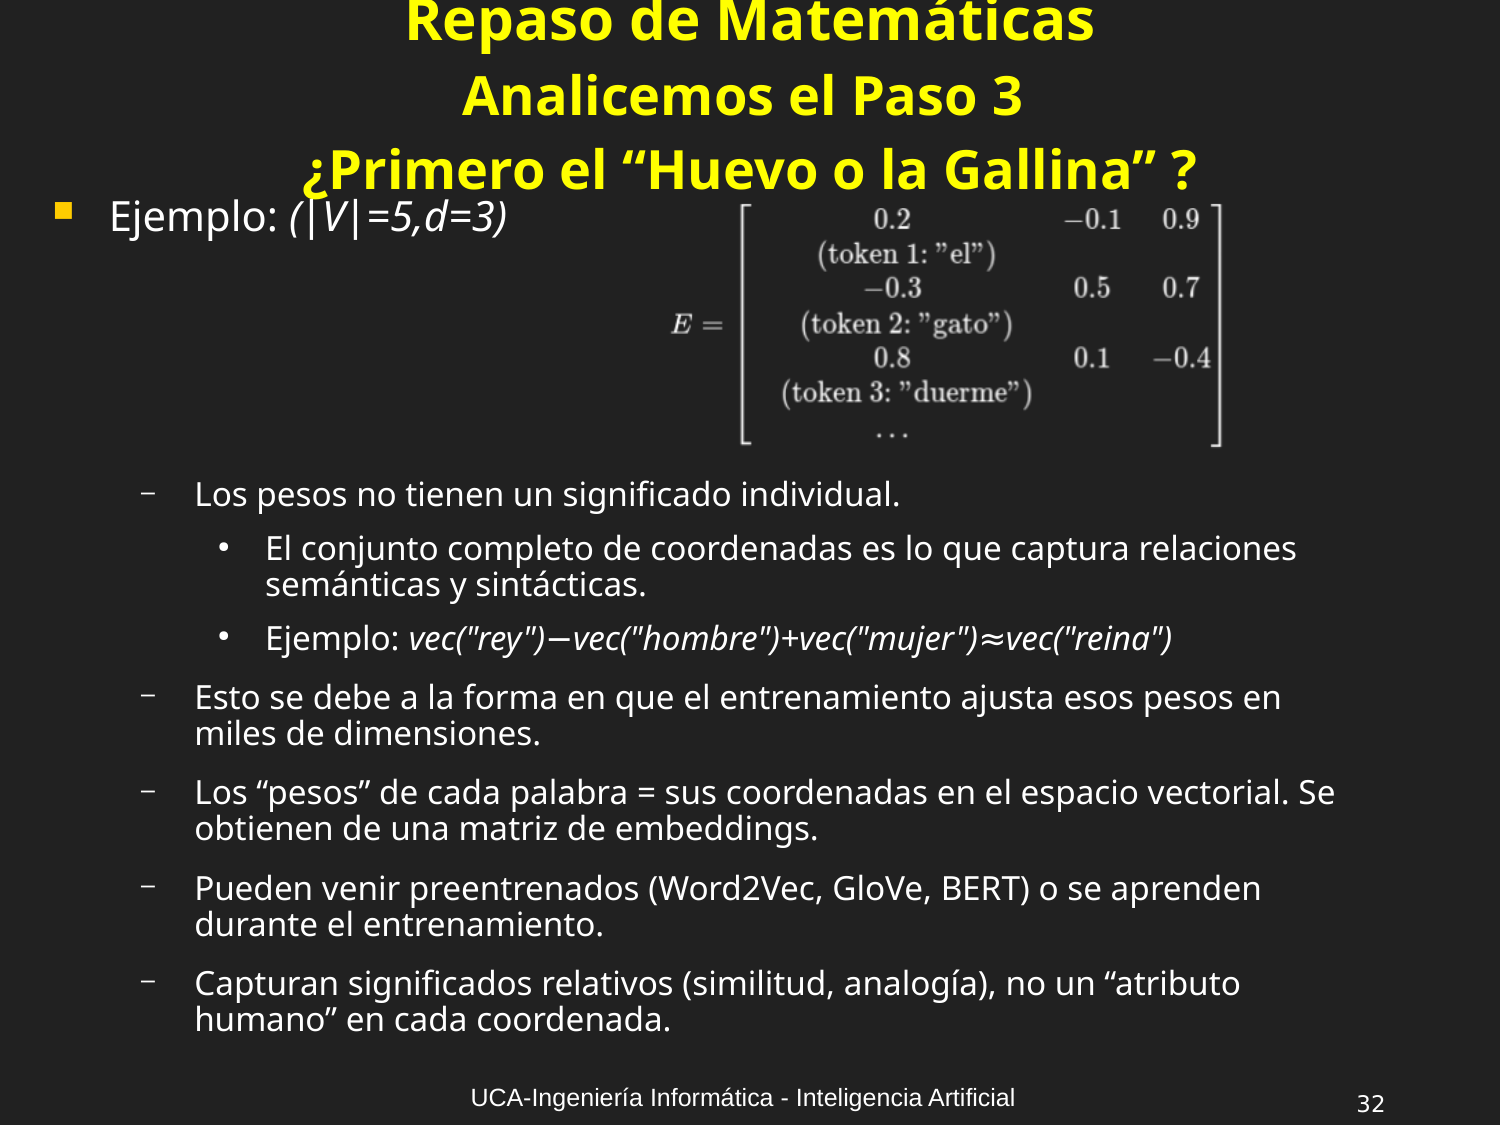

# Repaso de Matemáticas Analicemos el Paso 3 ¿Primero el “Huevo o la Gallina” ?
Ejemplo: (∣V∣=5,d=3)
Los pesos no tienen un significado individual.
El conjunto completo de coordenadas es lo que captura relaciones semánticas y sintácticas.
Ejemplo: vec("rey")−vec("hombre")+vec("mujer")≈vec("reina")
Esto se debe a la forma en que el entrenamiento ajusta esos pesos en miles de dimensiones.
Los “pesos” de cada palabra = sus coordenadas en el espacio vectorial. Se obtienen de una matriz de embeddings.
Pueden venir preentrenados (Word2Vec, GloVe, BERT) o se aprenden durante el entrenamiento.
Capturan significados relativos (similitud, analogía), no un “atributo humano” en cada coordenada.